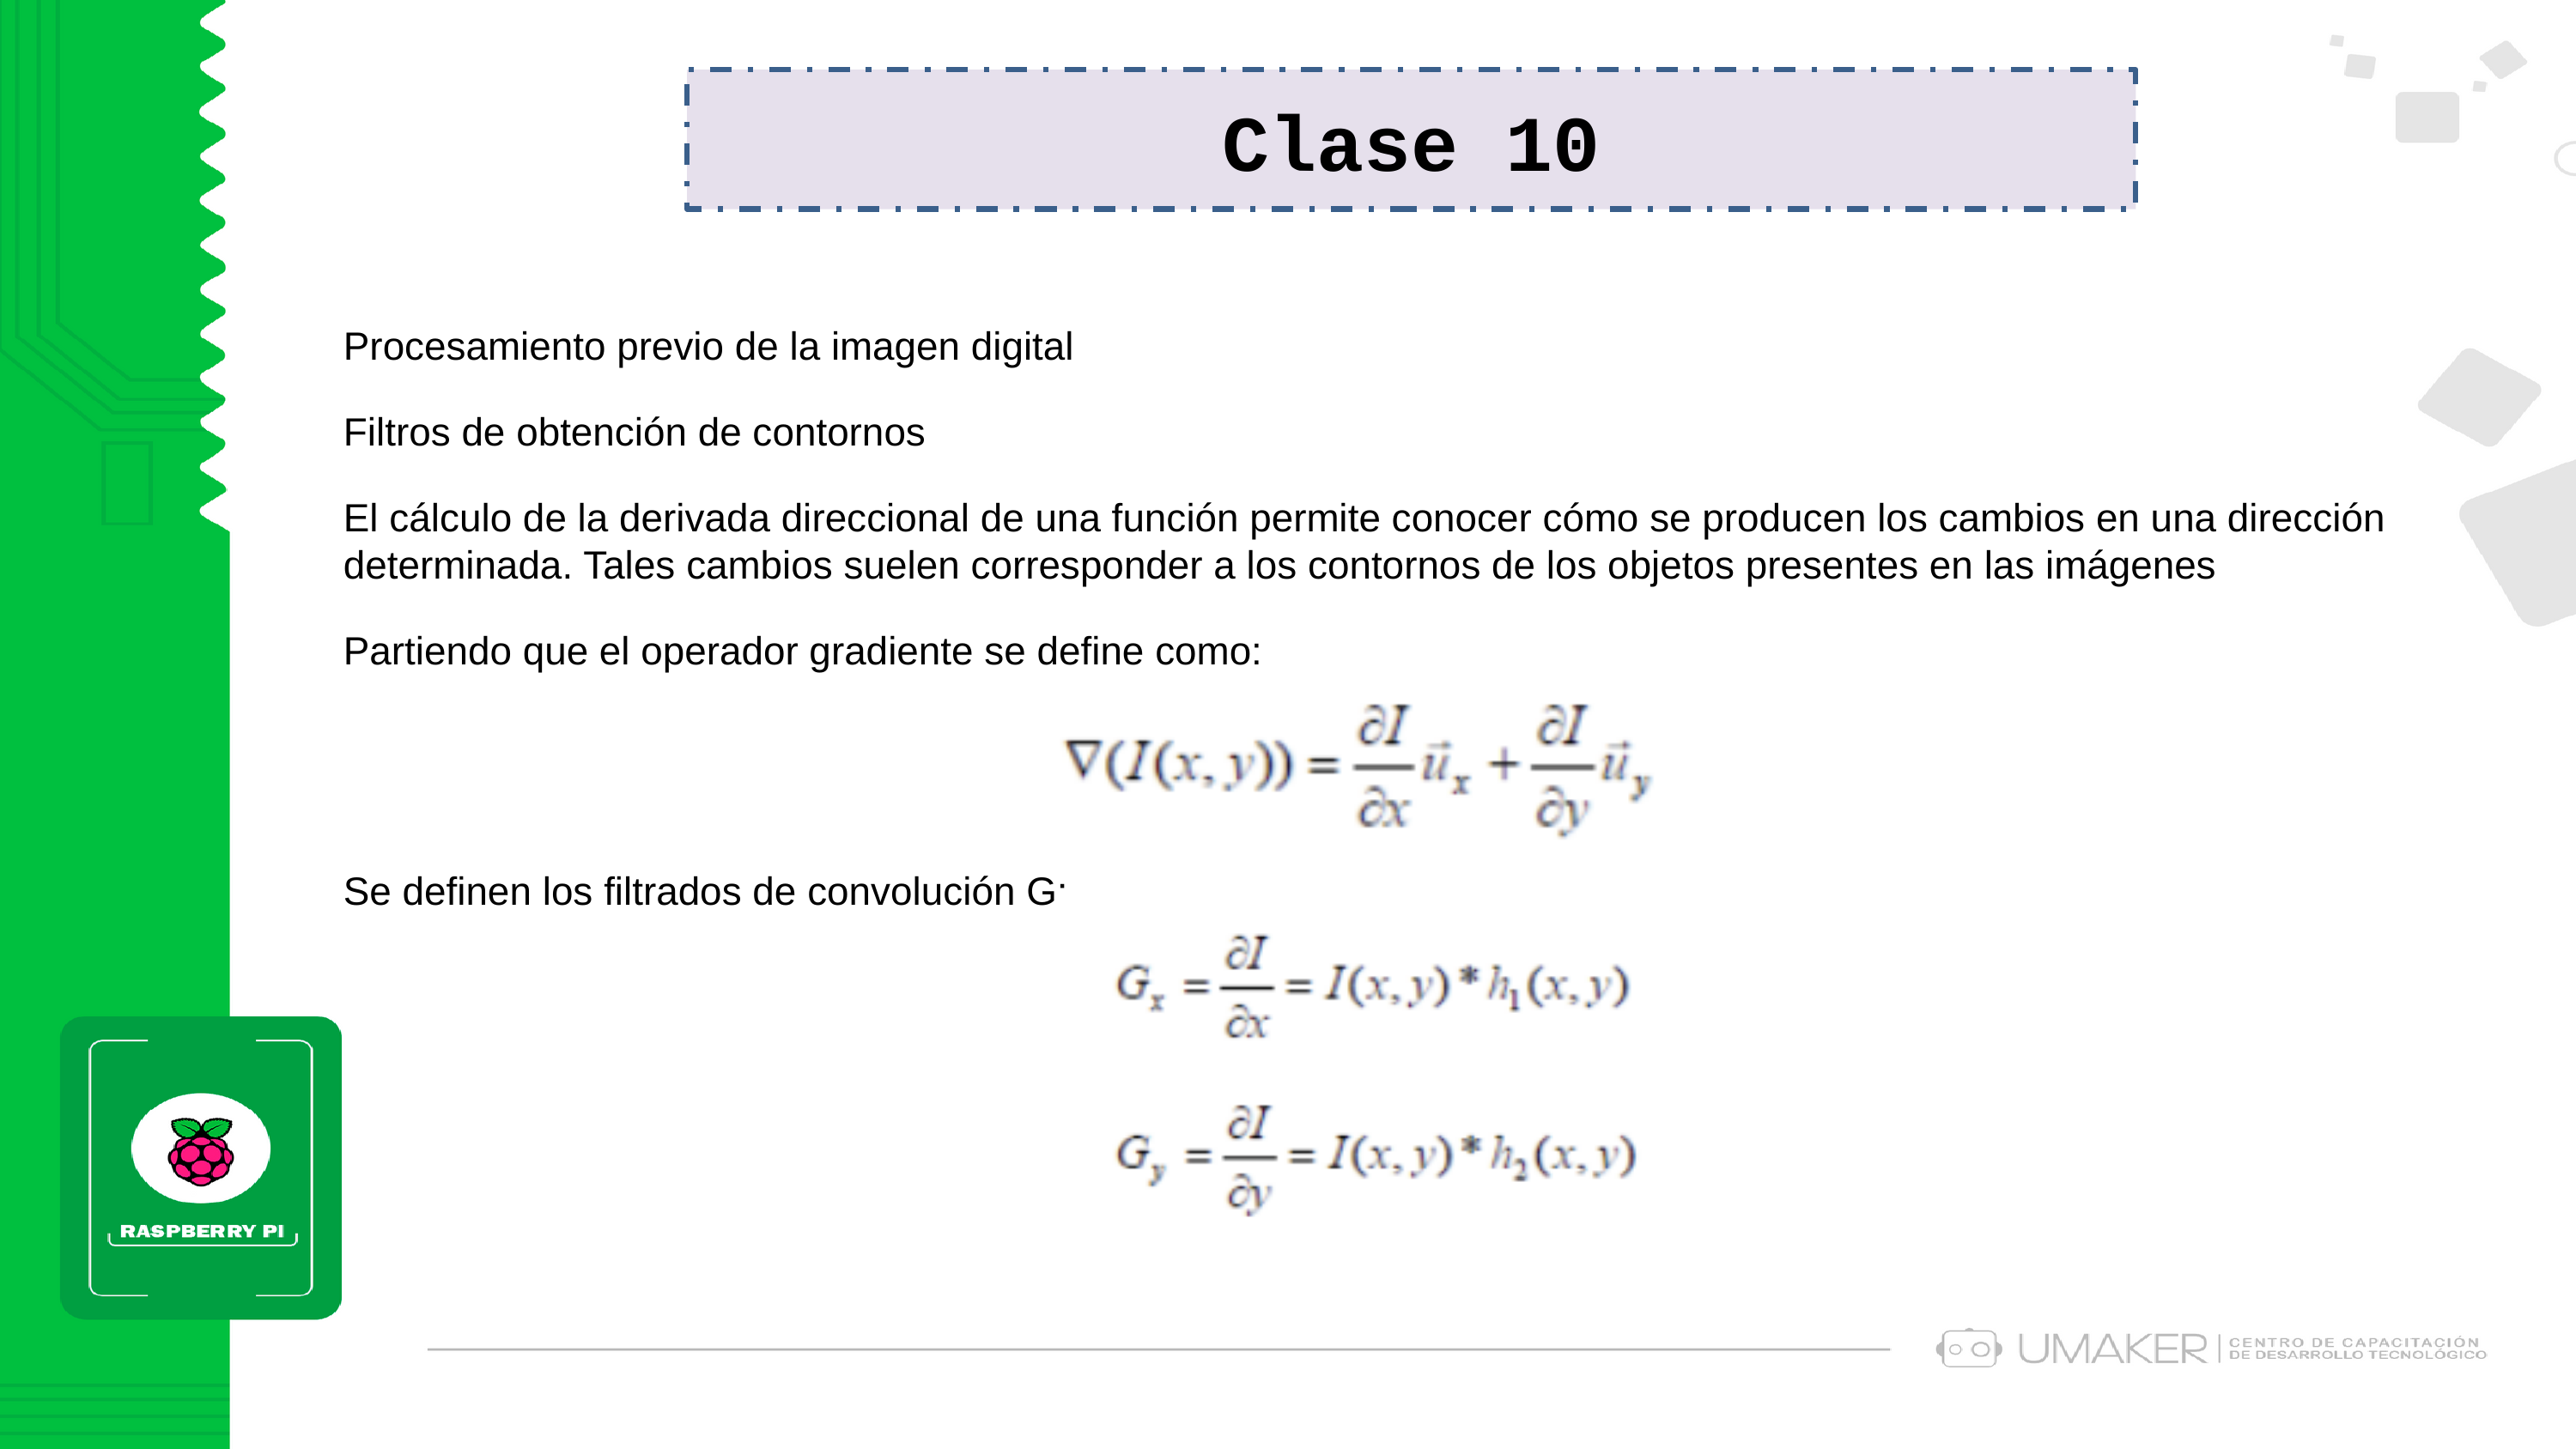

Clase 10
Procesamiento previo de la imagen digital
Filtros de obtención de contornos
El cálculo de la derivada direccional de una función permite conocer cómo se producen los cambios en una dirección determinada. Tales cambios suelen corresponder a los contornos de los objetos presentes en las imágenes
Partiendo que el operador gradiente se define como:
Se definen los filtrados de convolución G: